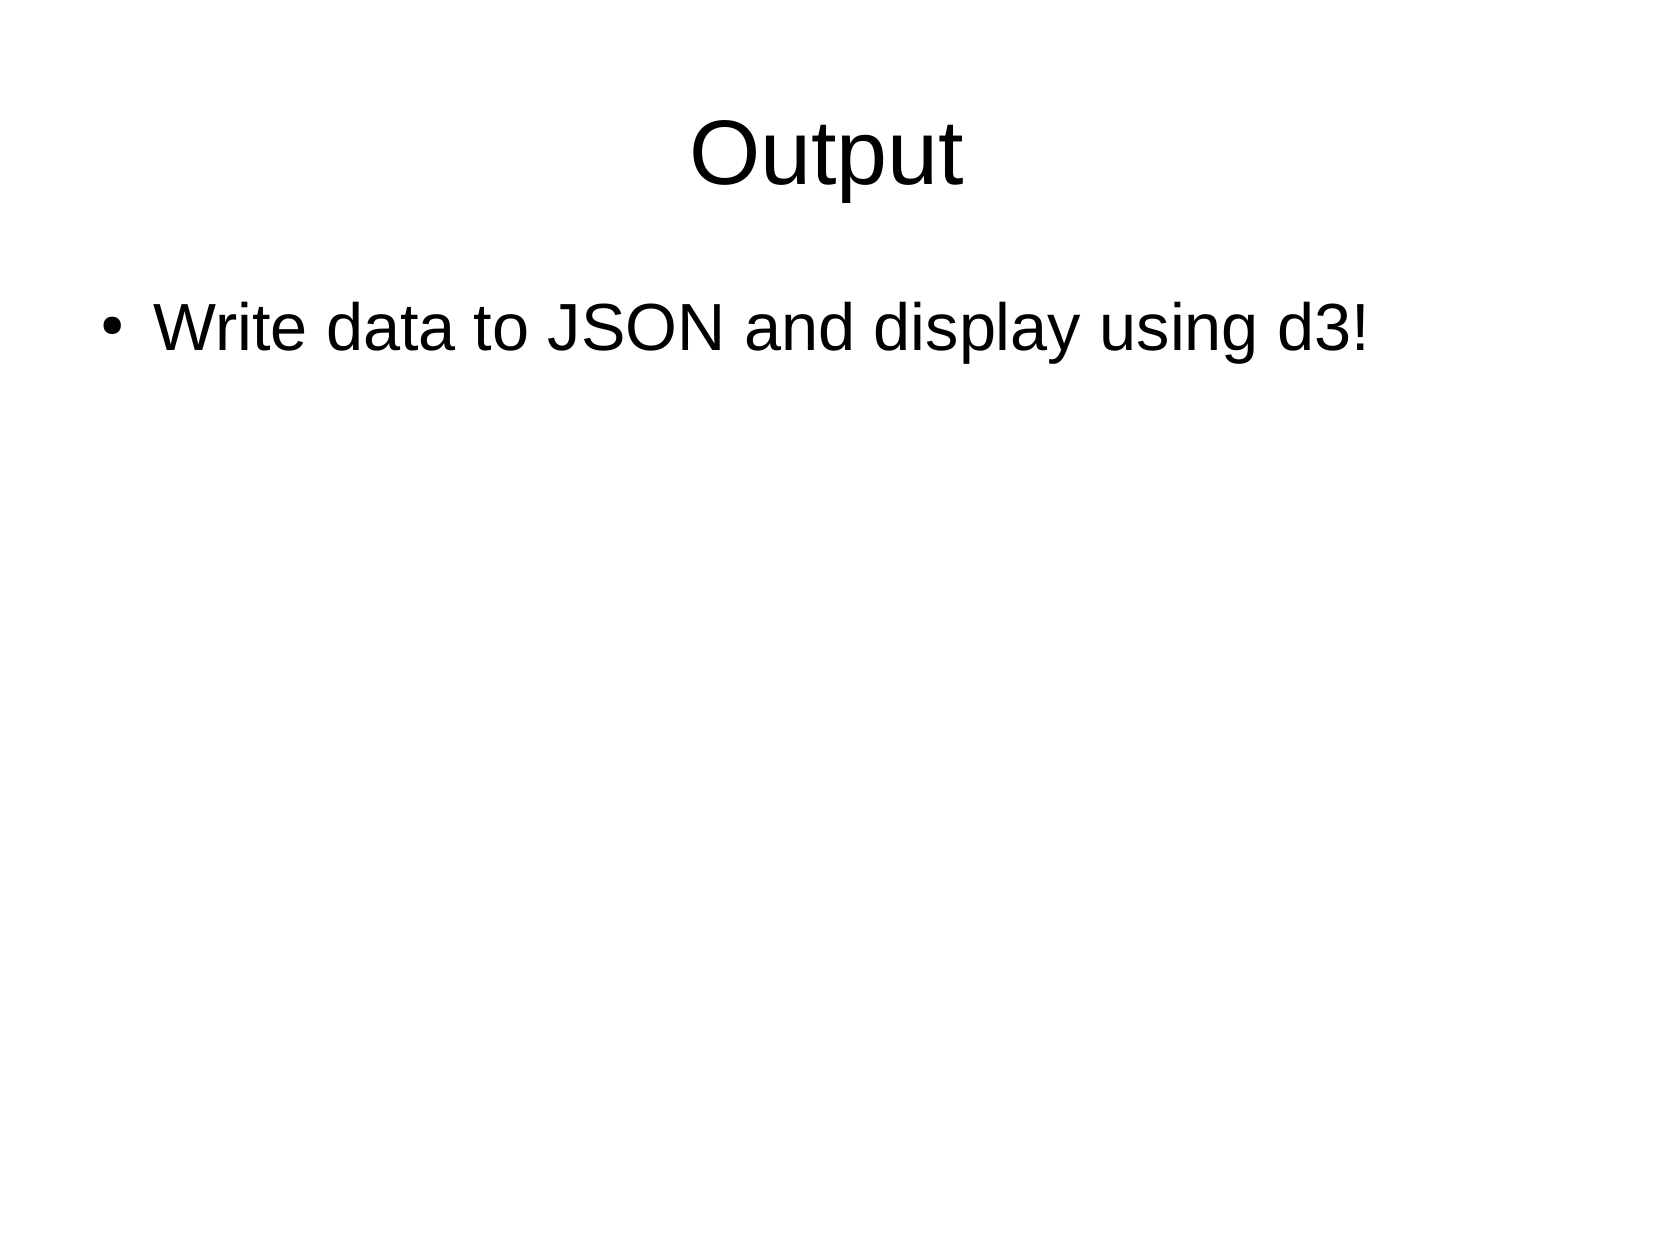

# Output
Write data to JSON and display using d3!